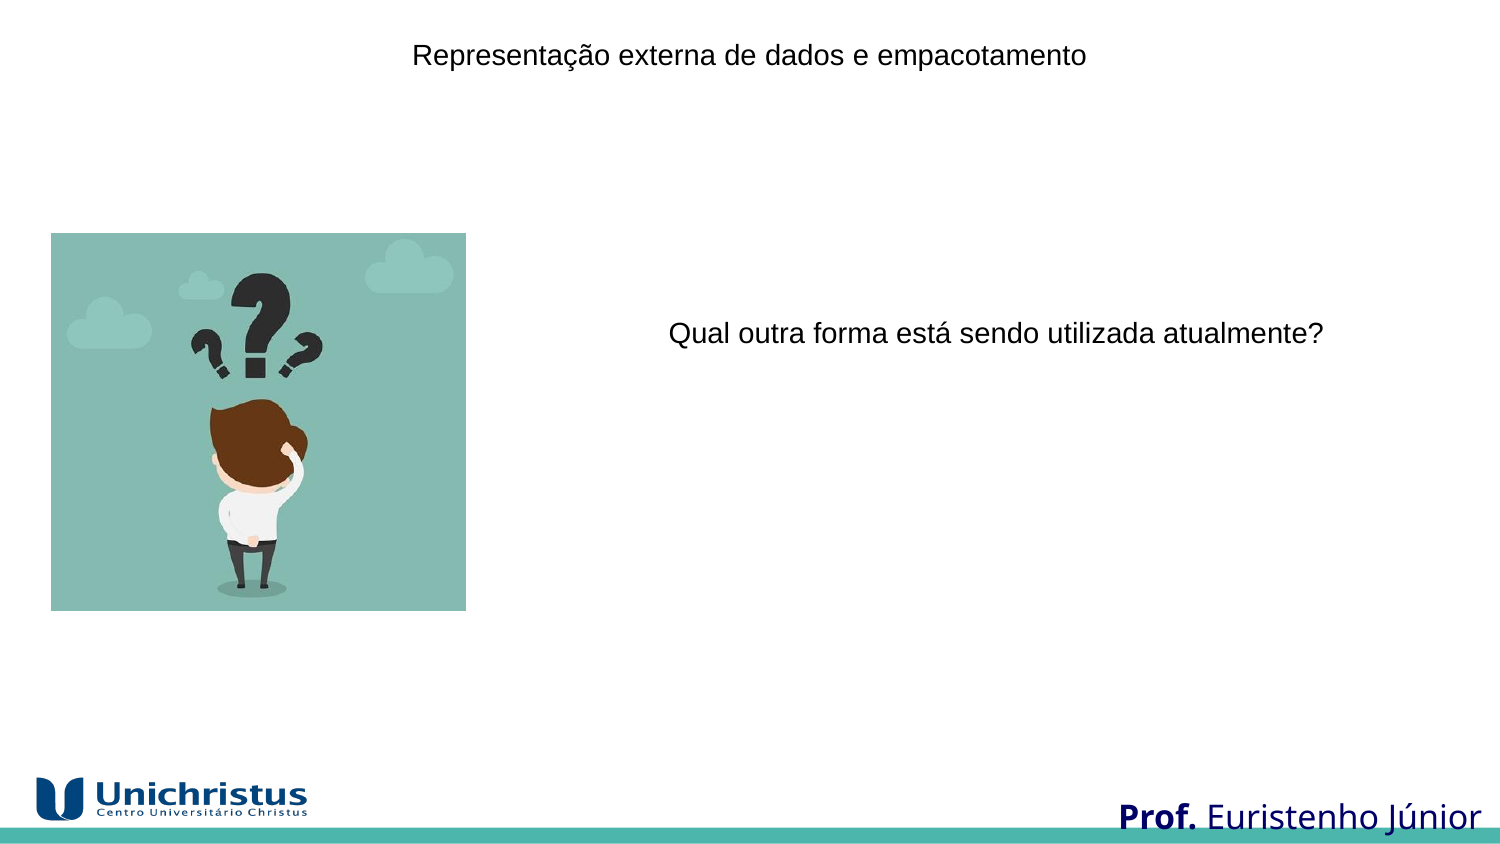

# Representação externa de dados e empacotamento
Qual outra forma está sendo utilizada atualmente?